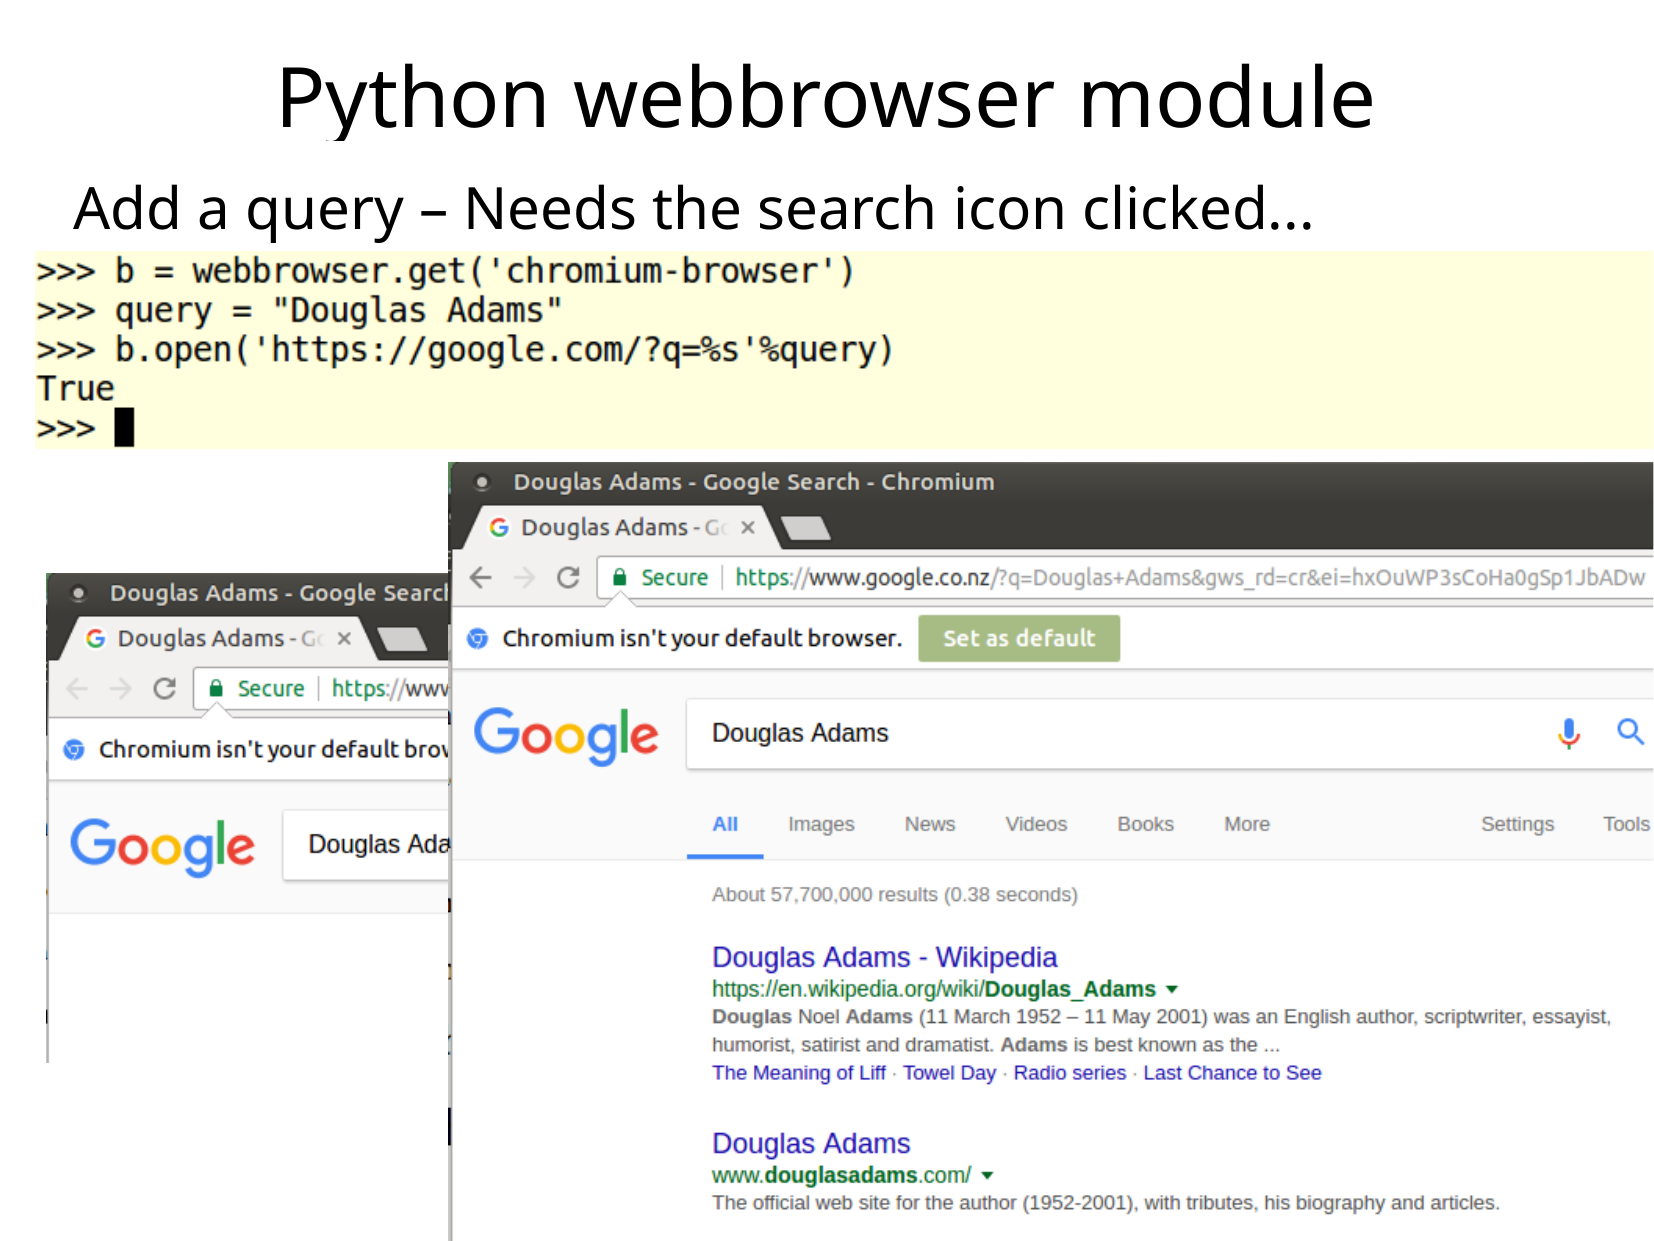

# Python webbrowser module
Add a query – Needs the search icon clicked...